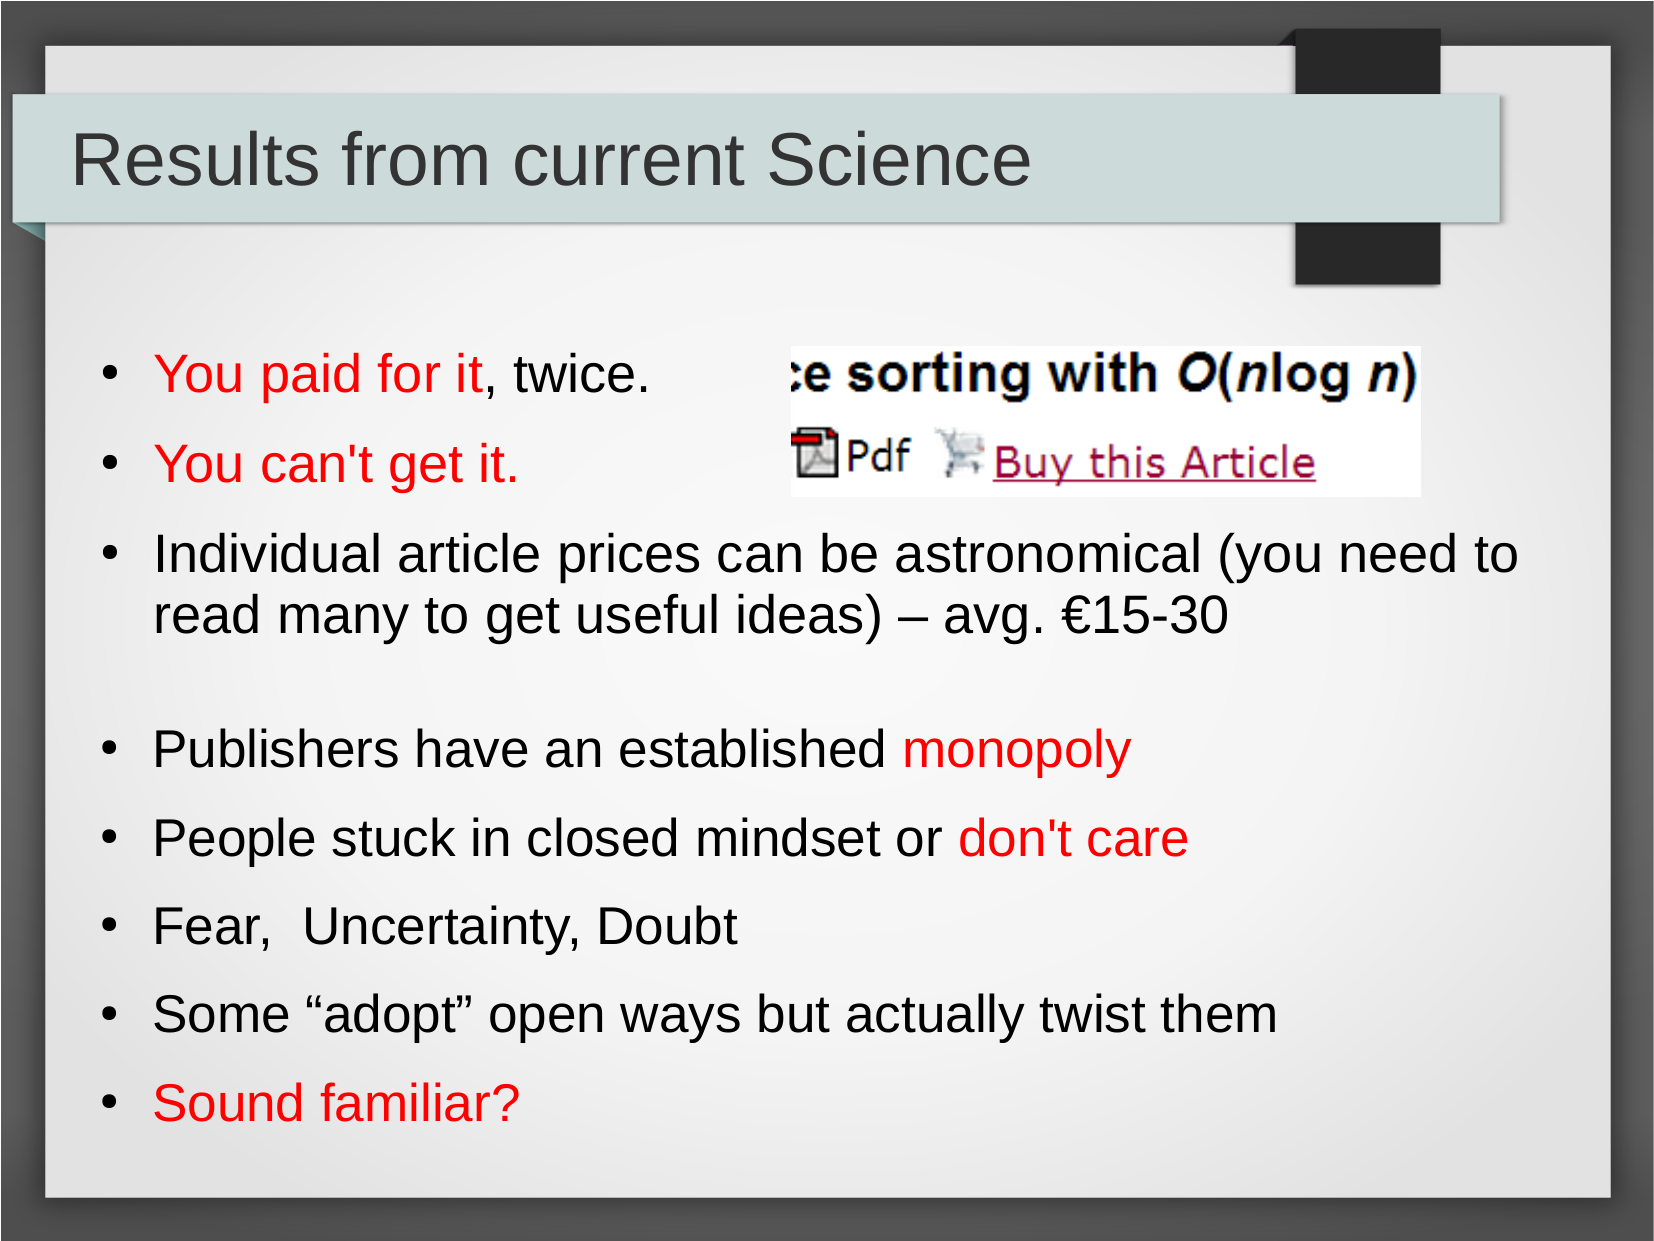

# Results from current Science
You paid for it, twice.
You can't get it.
Individual article prices can be astronomical (you need to read many to get useful ideas) – avg. €15-30
Publishers have an established monopoly
People stuck in closed mindset or don't care
Fear, Uncertainty, Doubt
Some “adopt” open ways but actually twist them
Sound familiar?